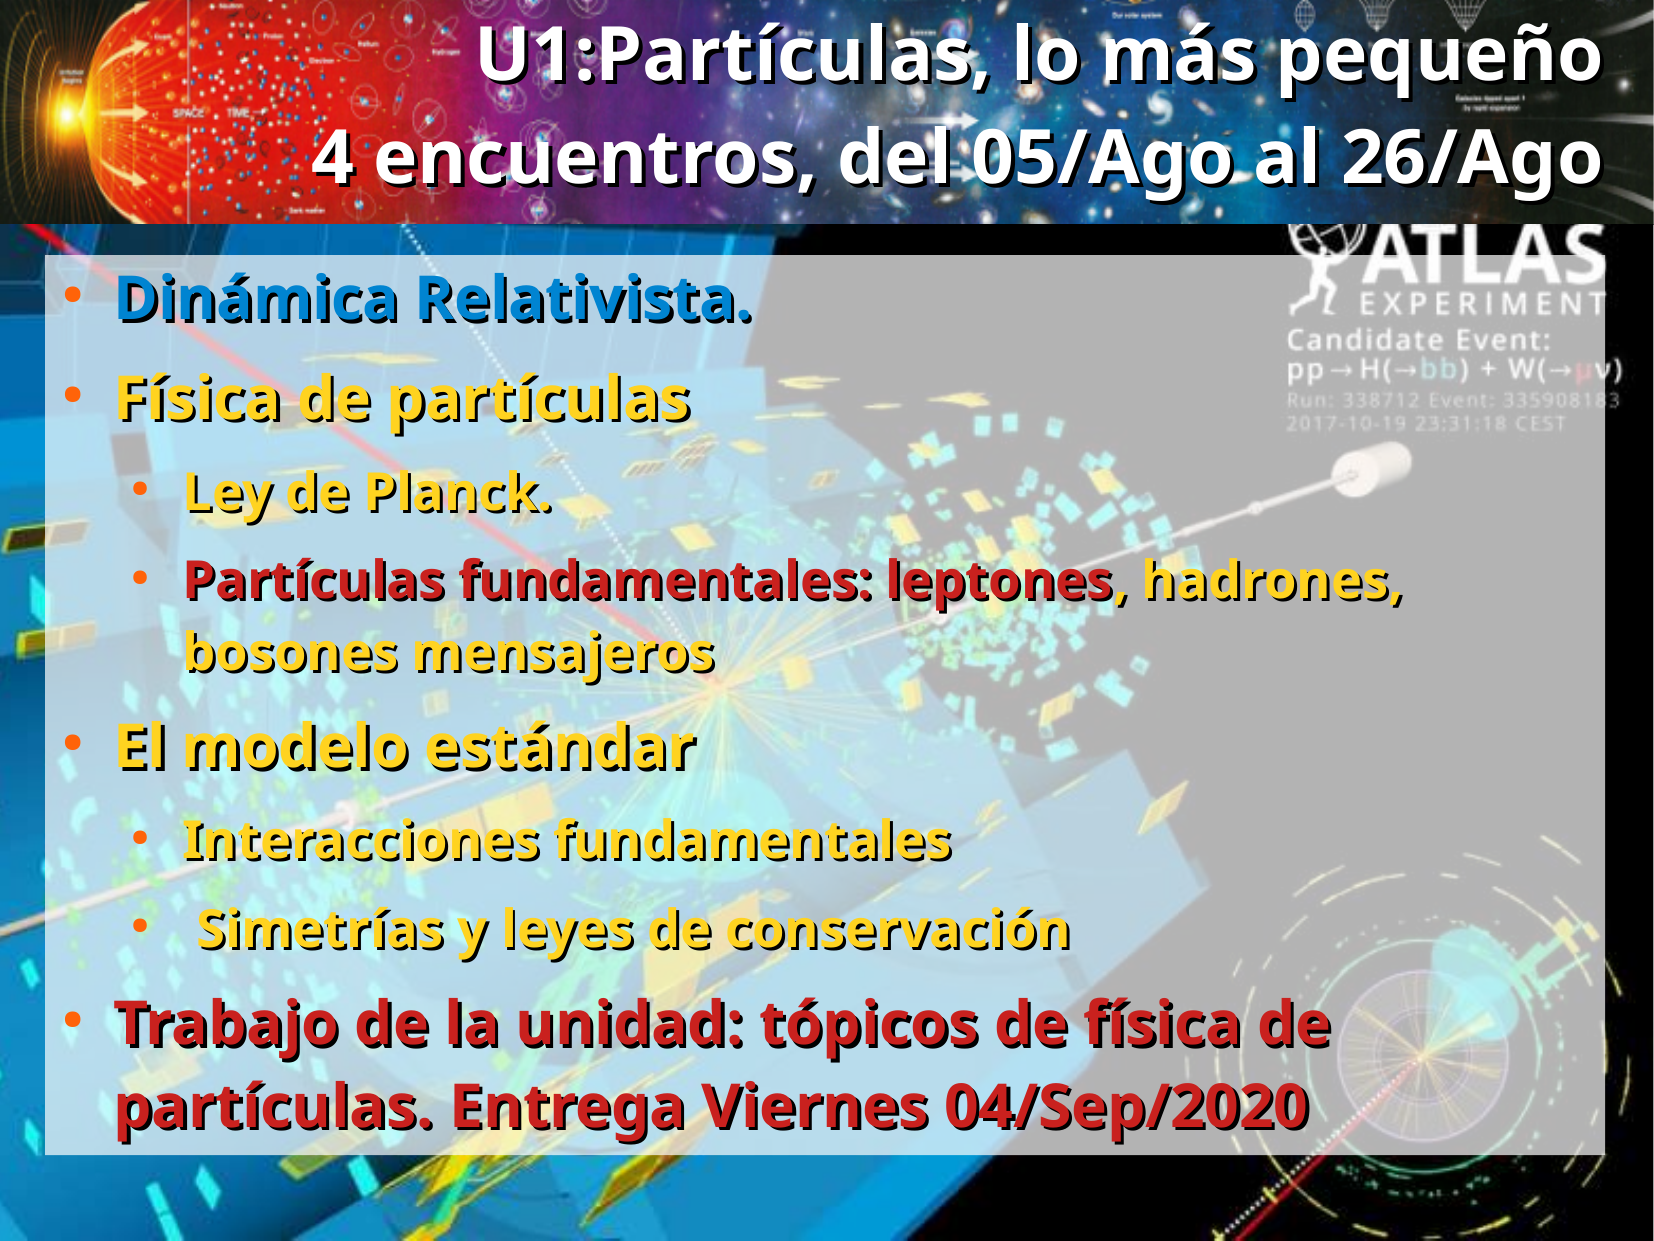

# U1:Partículas, lo más pequeño 4 encuentros, del 05/Ago al 26/Ago
Dinámica Relativista.
Física de partículas
Ley de Planck.
Partículas fundamentales: leptones, hadrones, bosones mensajeros
El modelo estándar
Interacciones fundamentales
 Simetrías y leyes de conservación
Trabajo de la unidad: tópicos de física de partículas. Entrega Viernes 04/Sep/2020
H. Asorey - Física IV B
6